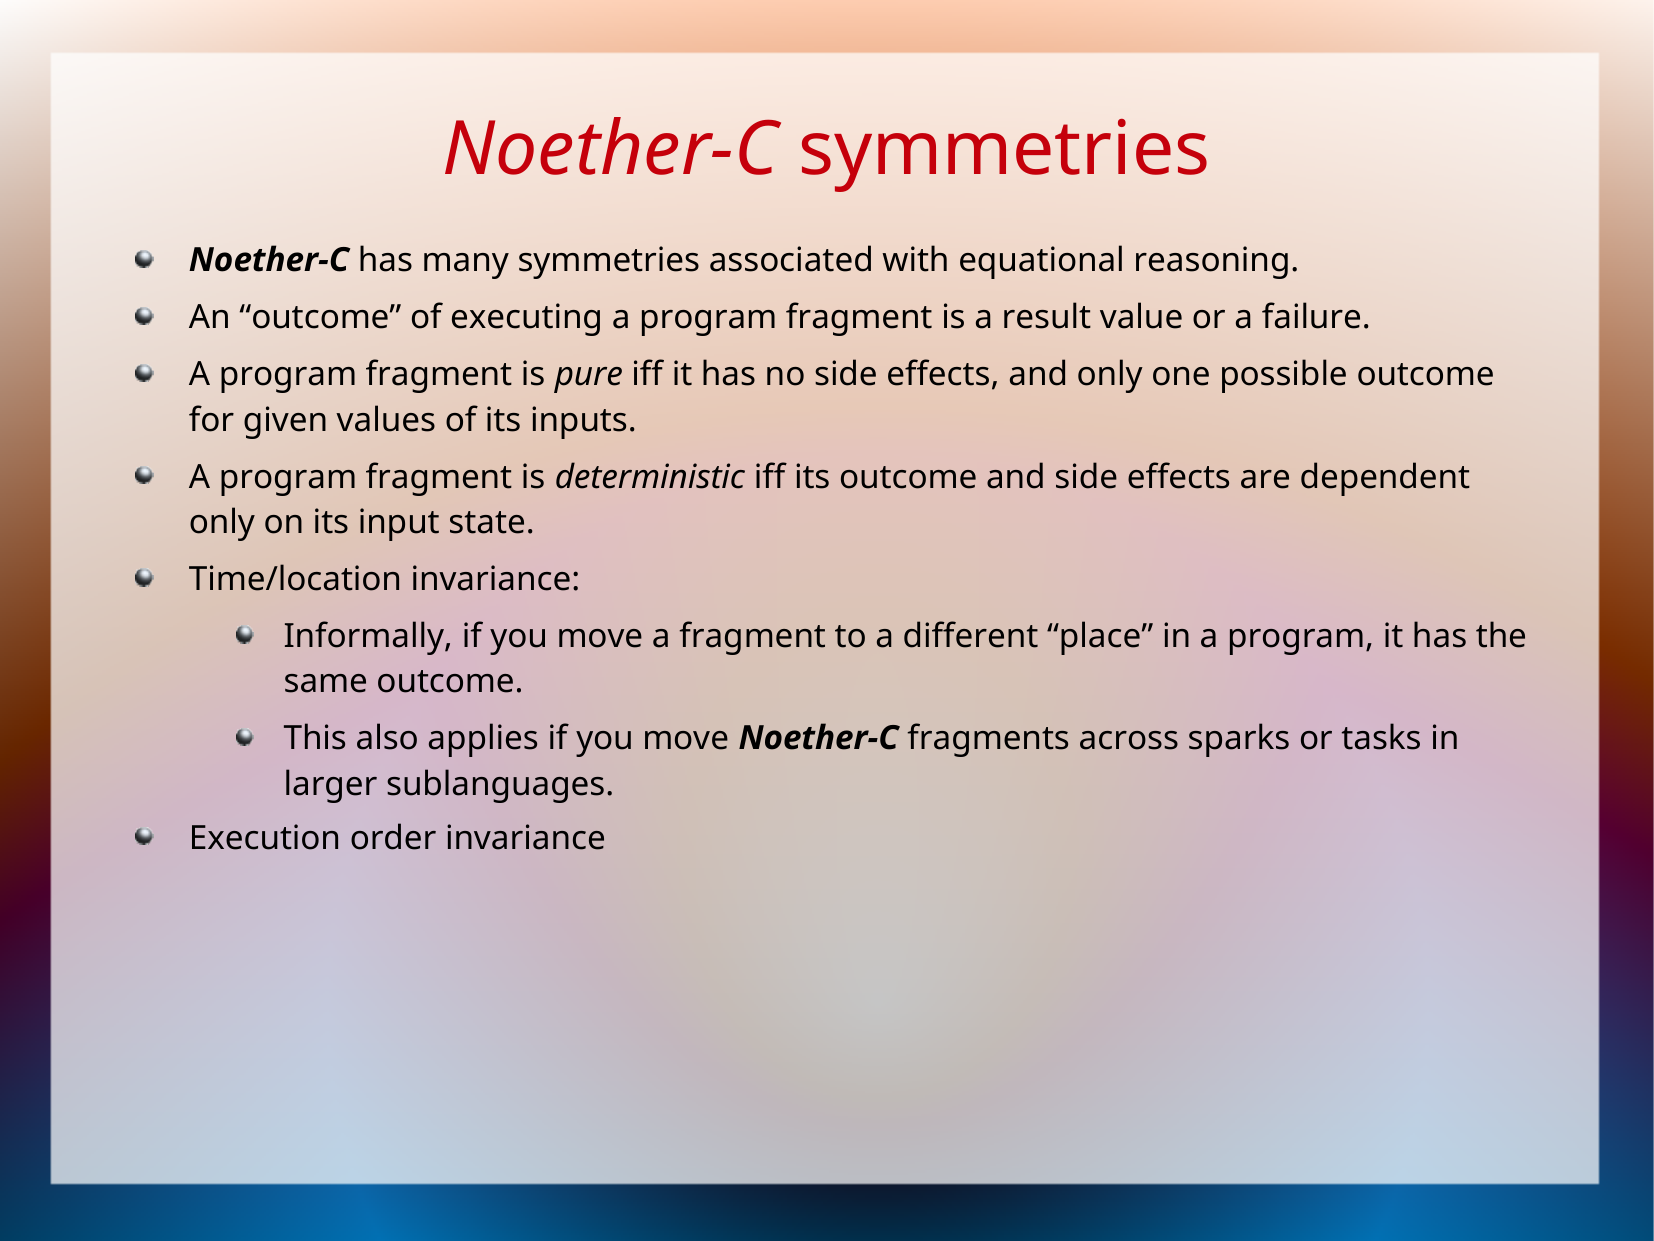

# Noether-C symmetries
Noether-C has many symmetries associated with equational reasoning.
An “outcome” of executing a program fragment is a result value or a failure.
A program fragment is pure iff it has no side effects, and only one possible outcome for given values of its inputs.
A program fragment is deterministic iff its outcome and side effects are dependent only on its input state.
Time/location invariance:
Informally, if you move a fragment to a different “place” in a program, it has the same outcome.
This also applies if you move Noether-C fragments across sparks or tasks in larger sublanguages.
Execution order invariance